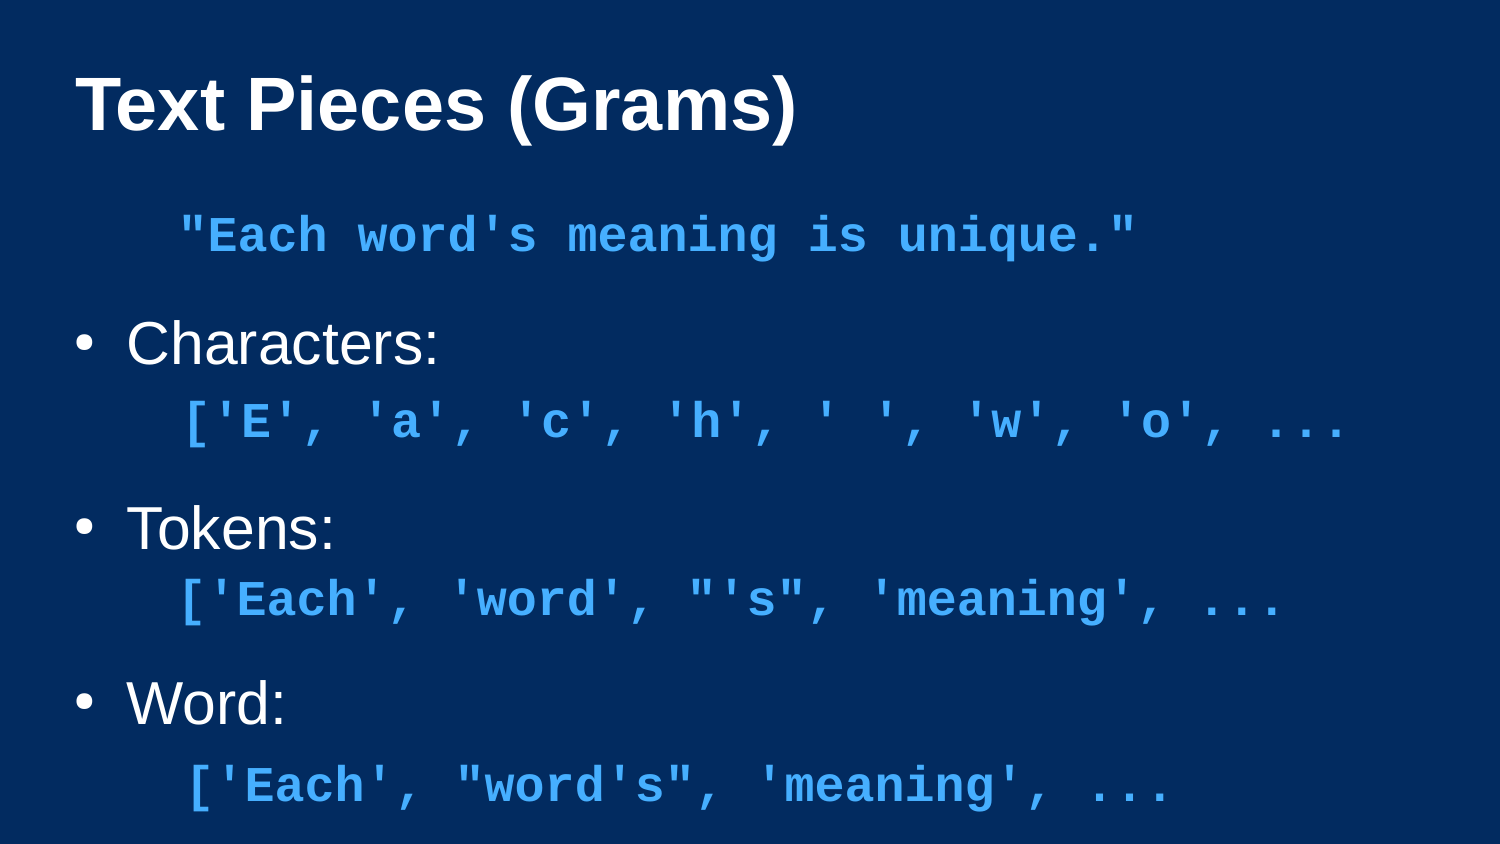

# Text Pieces (Grams)
"Each word's meaning is unique."
Characters:
Tokens:
Word:
['E', 'a', 'c', 'h', ' ', 'w', 'o', ...
['Each', 'word', "'s", 'meaning', ...
['Each', "word's", 'meaning', ...